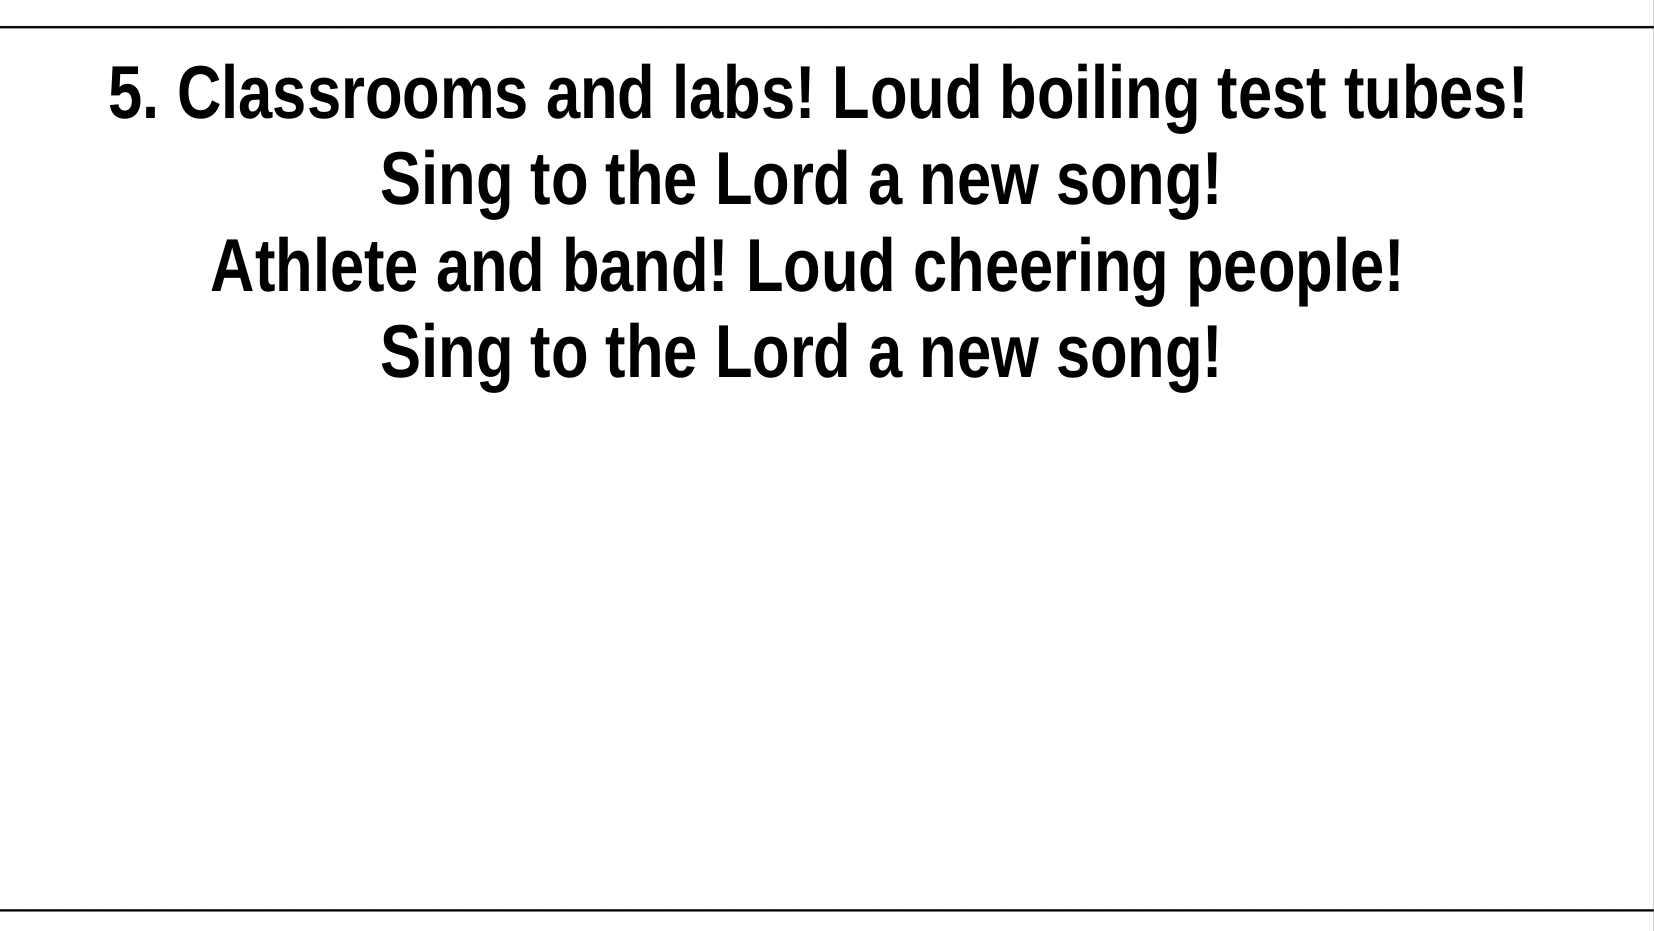

5. Classrooms and labs! Loud boiling test tubes!
 Sing to the Lord a new song!
 Athlete and band! Loud cheering people!
 Sing to the Lord a new song!